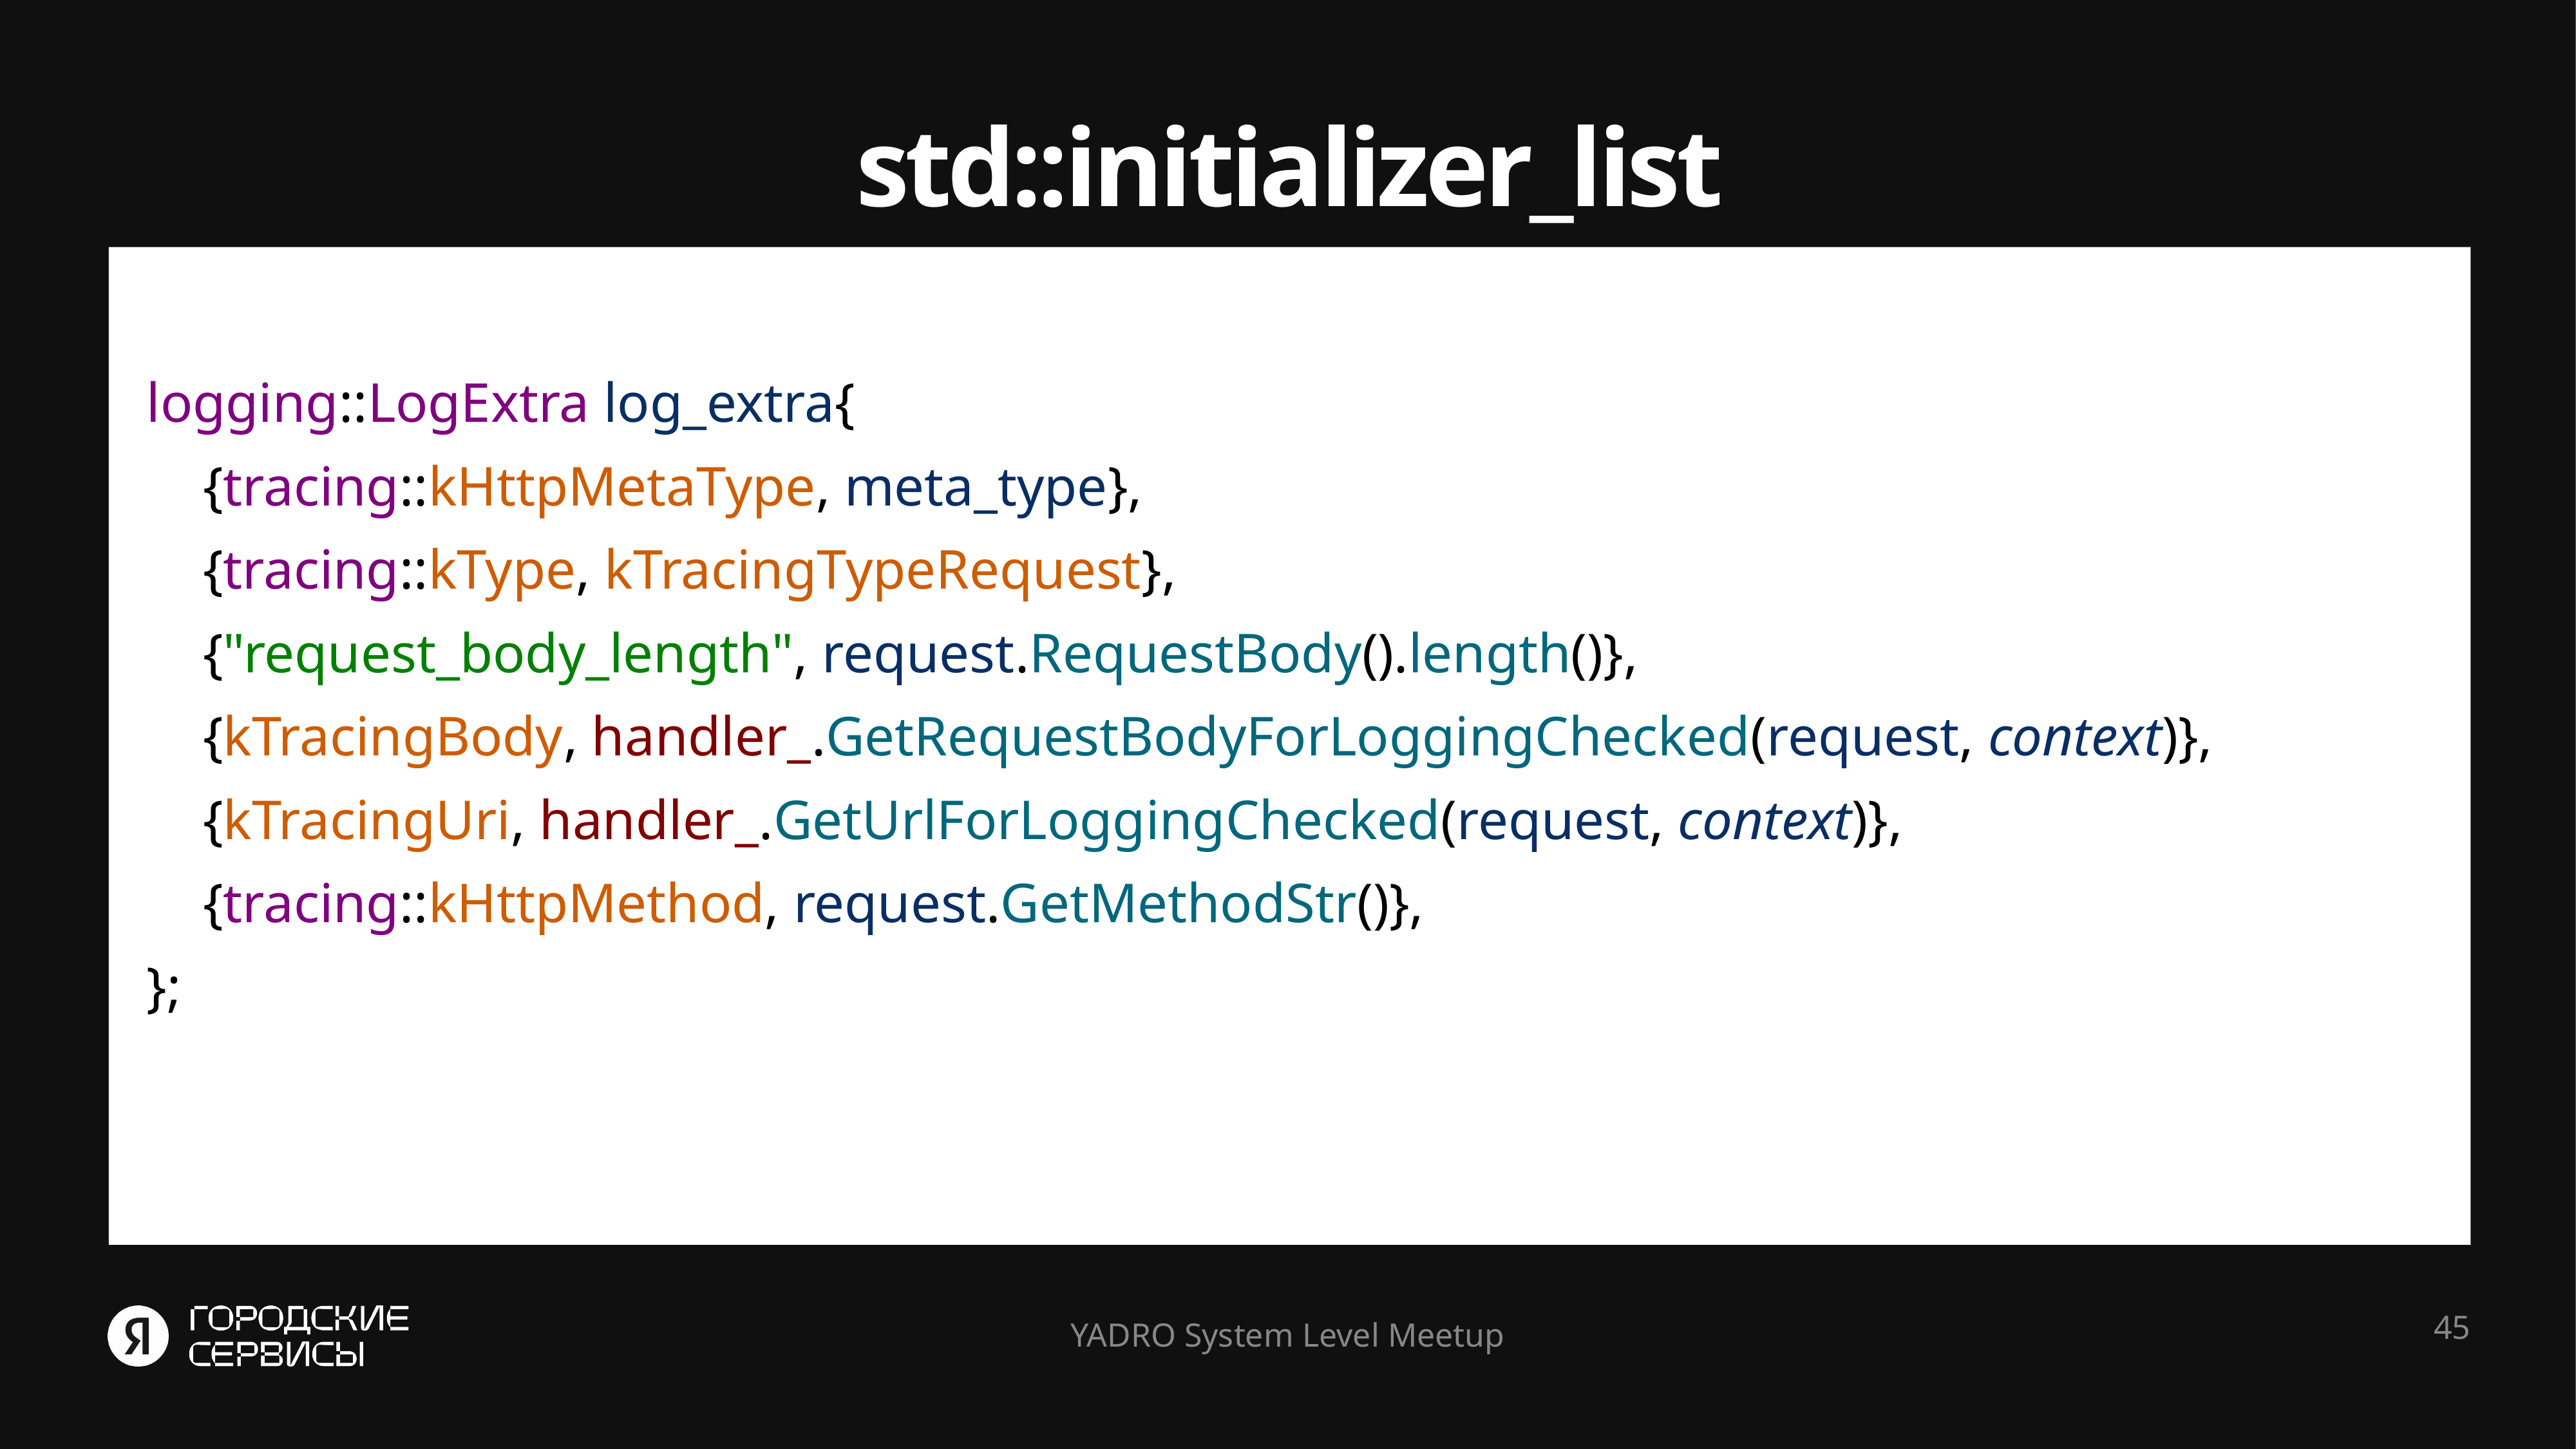

std::initializer_list
# logging::LogExtra log_extra{
 {tracing::kHttpMetaType, meta_type},
 {tracing::kType, kTracingTypeRequest},
 {"request_body_length", request.RequestBody().length()},
 {kTracingBody, handler_.GetRequestBodyForLoggingChecked(request, context)},
 {kTracingUri, handler_.GetUrlForLoggingChecked(request, context)},
 {tracing::kHttpMethod, request.GetMethodStr()},
};
YADRO System Level Meetup